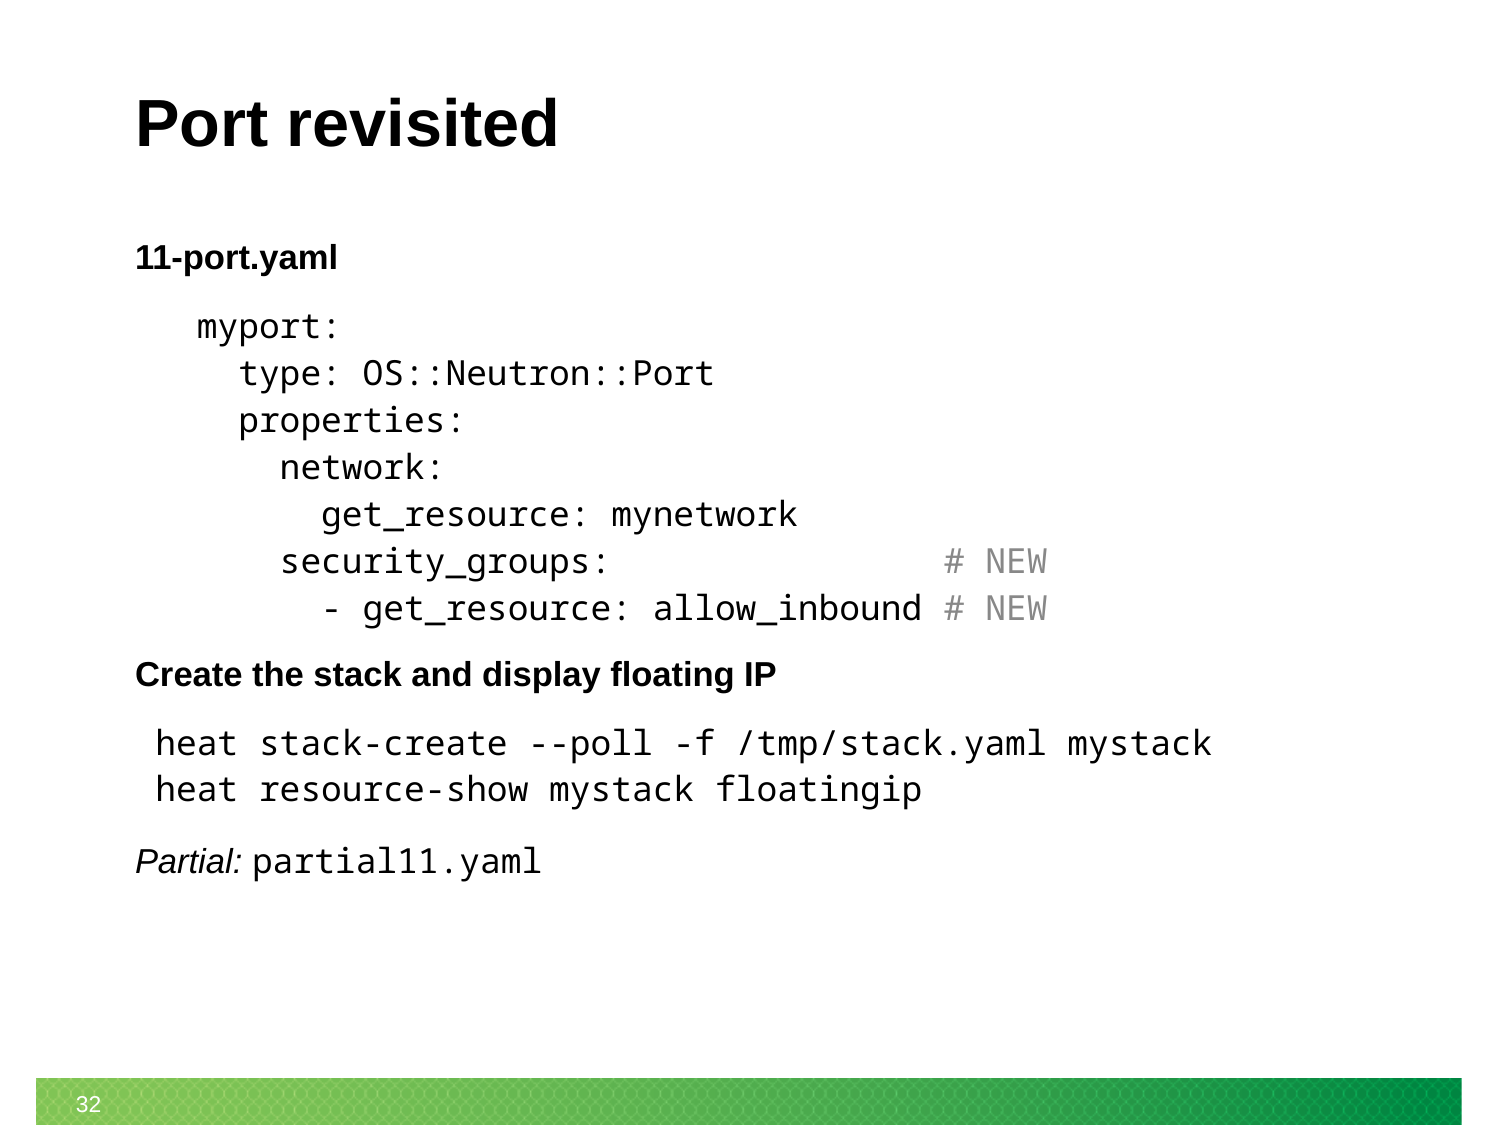

# Port revisited
11-port.yaml
 myport:
 type: OS::Neutron::Port
 properties:
 network:
 get_resource: mynetwork
 security_groups: # NEW
 - get_resource: allow_inbound # NEW
Create the stack and display floating IP
heat stack-create --poll -f /tmp/stack.yaml mystack
heat resource-show mystack floatingip
Partial: partial11.yaml